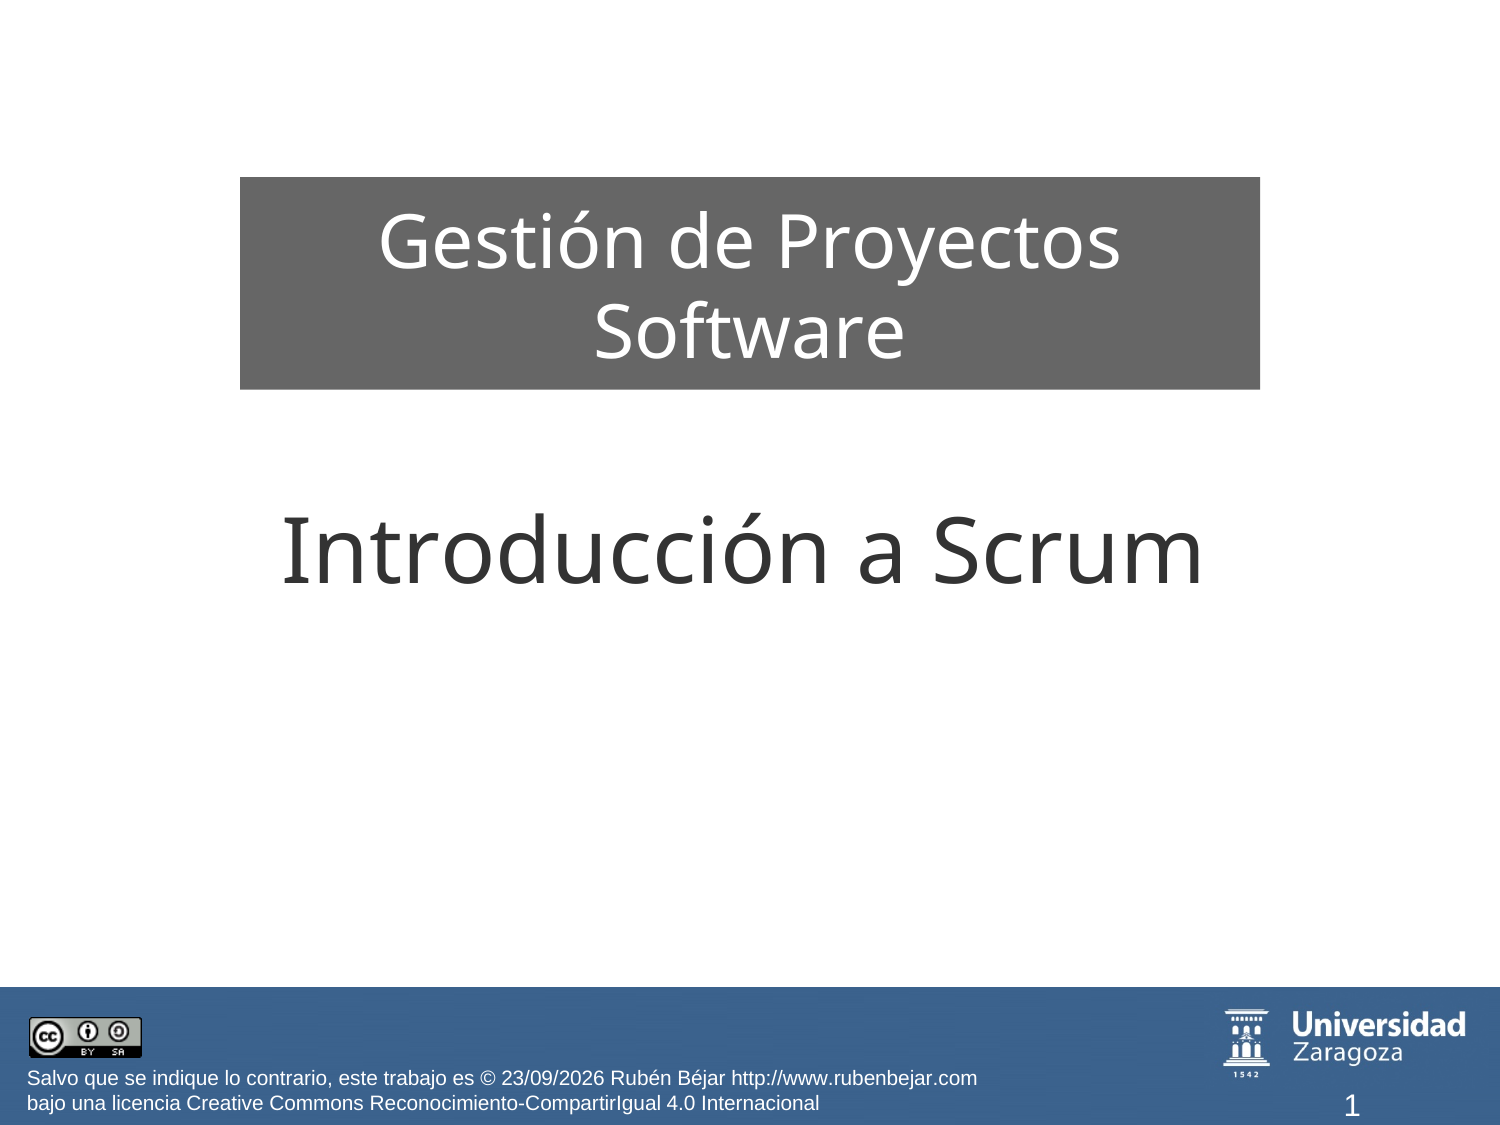

Gestión de Proyectos Software
Introducción a Scrum